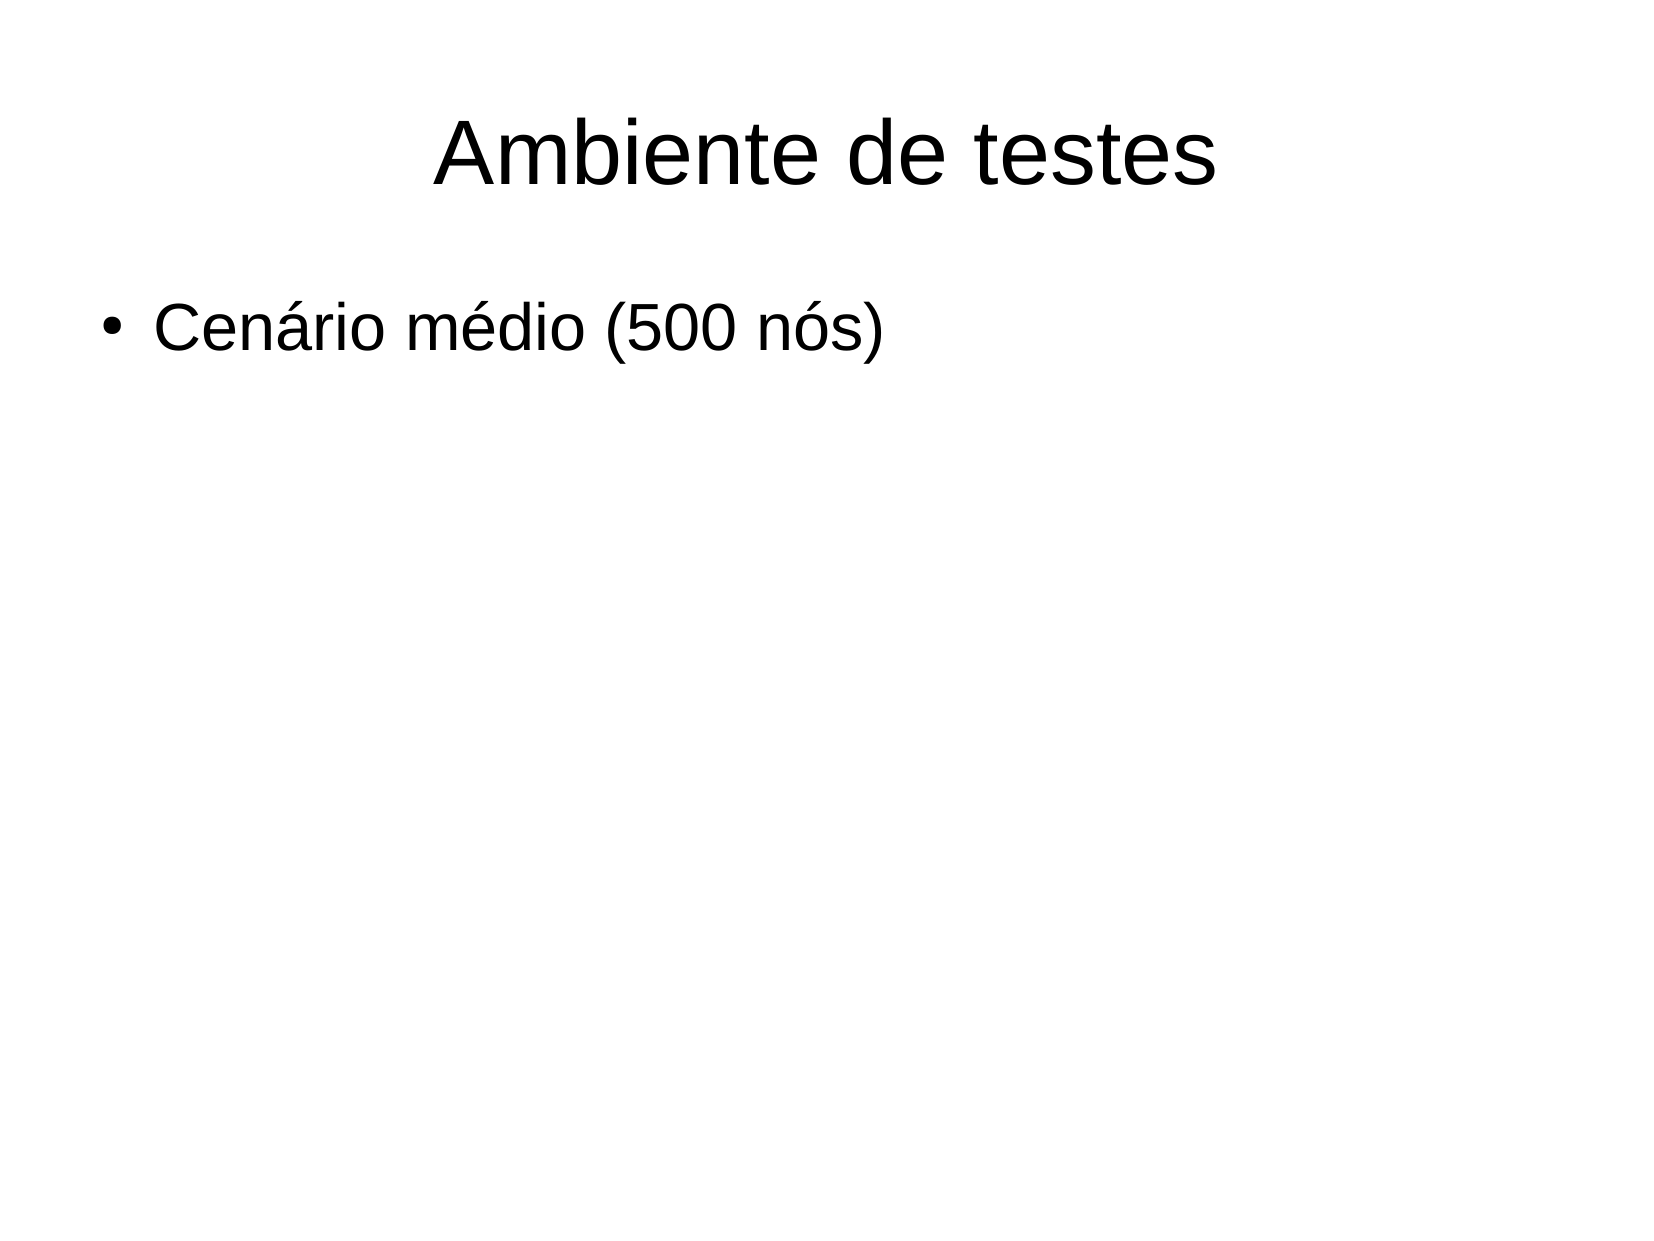

# Ambiente de testes
Cenário médio (500 nós)